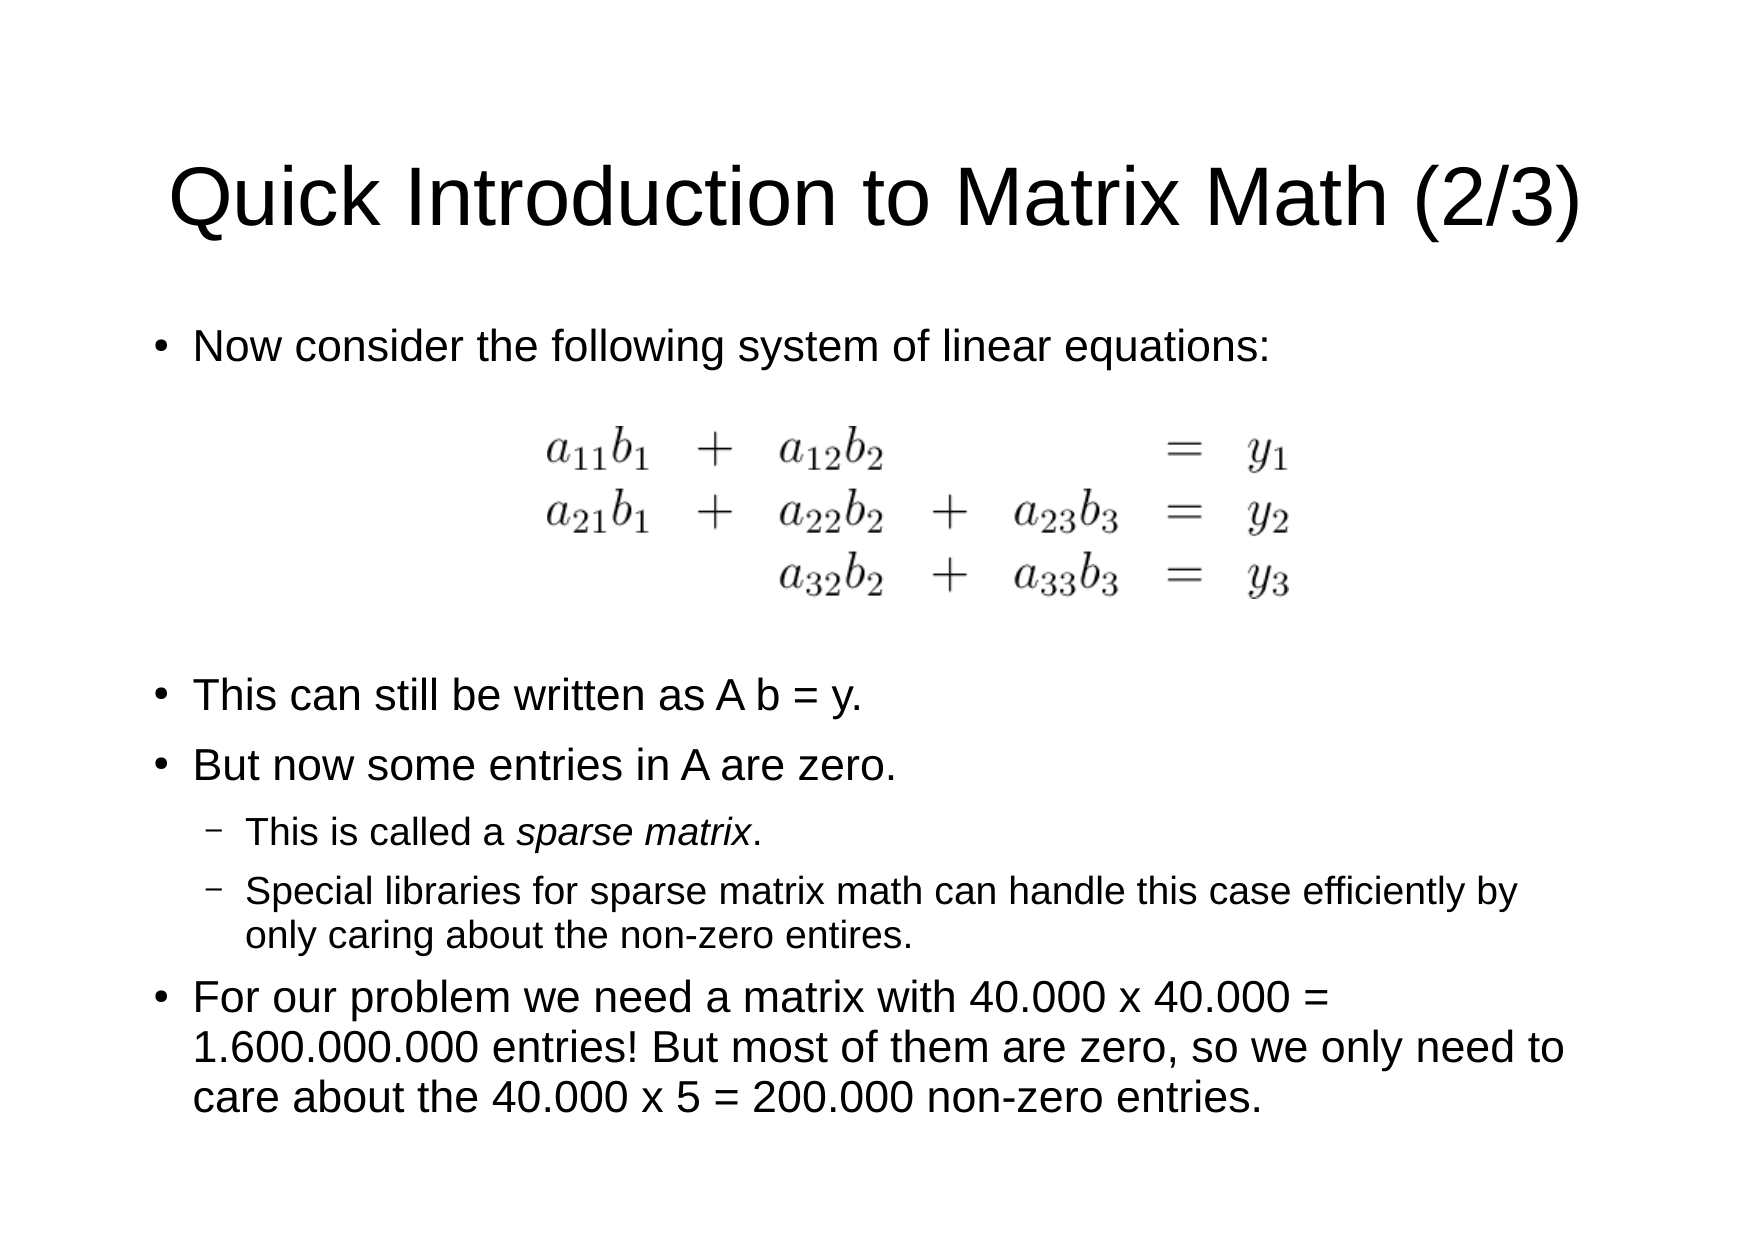

# Quick Introduction to Matrix Math (2/3)
Now consider the following system of linear equations:
This can still be written as A b = y.
But now some entries in A are zero.
This is called a sparse matrix.
Special libraries for sparse matrix math can handle this case efficiently by only caring about the non-zero entires.
For our problem we need a matrix with 40.000 x 40.000 = 1.600.000.000 entries! But most of them are zero, so we only need to care about the 40.000 x 5 = 200.000 non-zero entries.